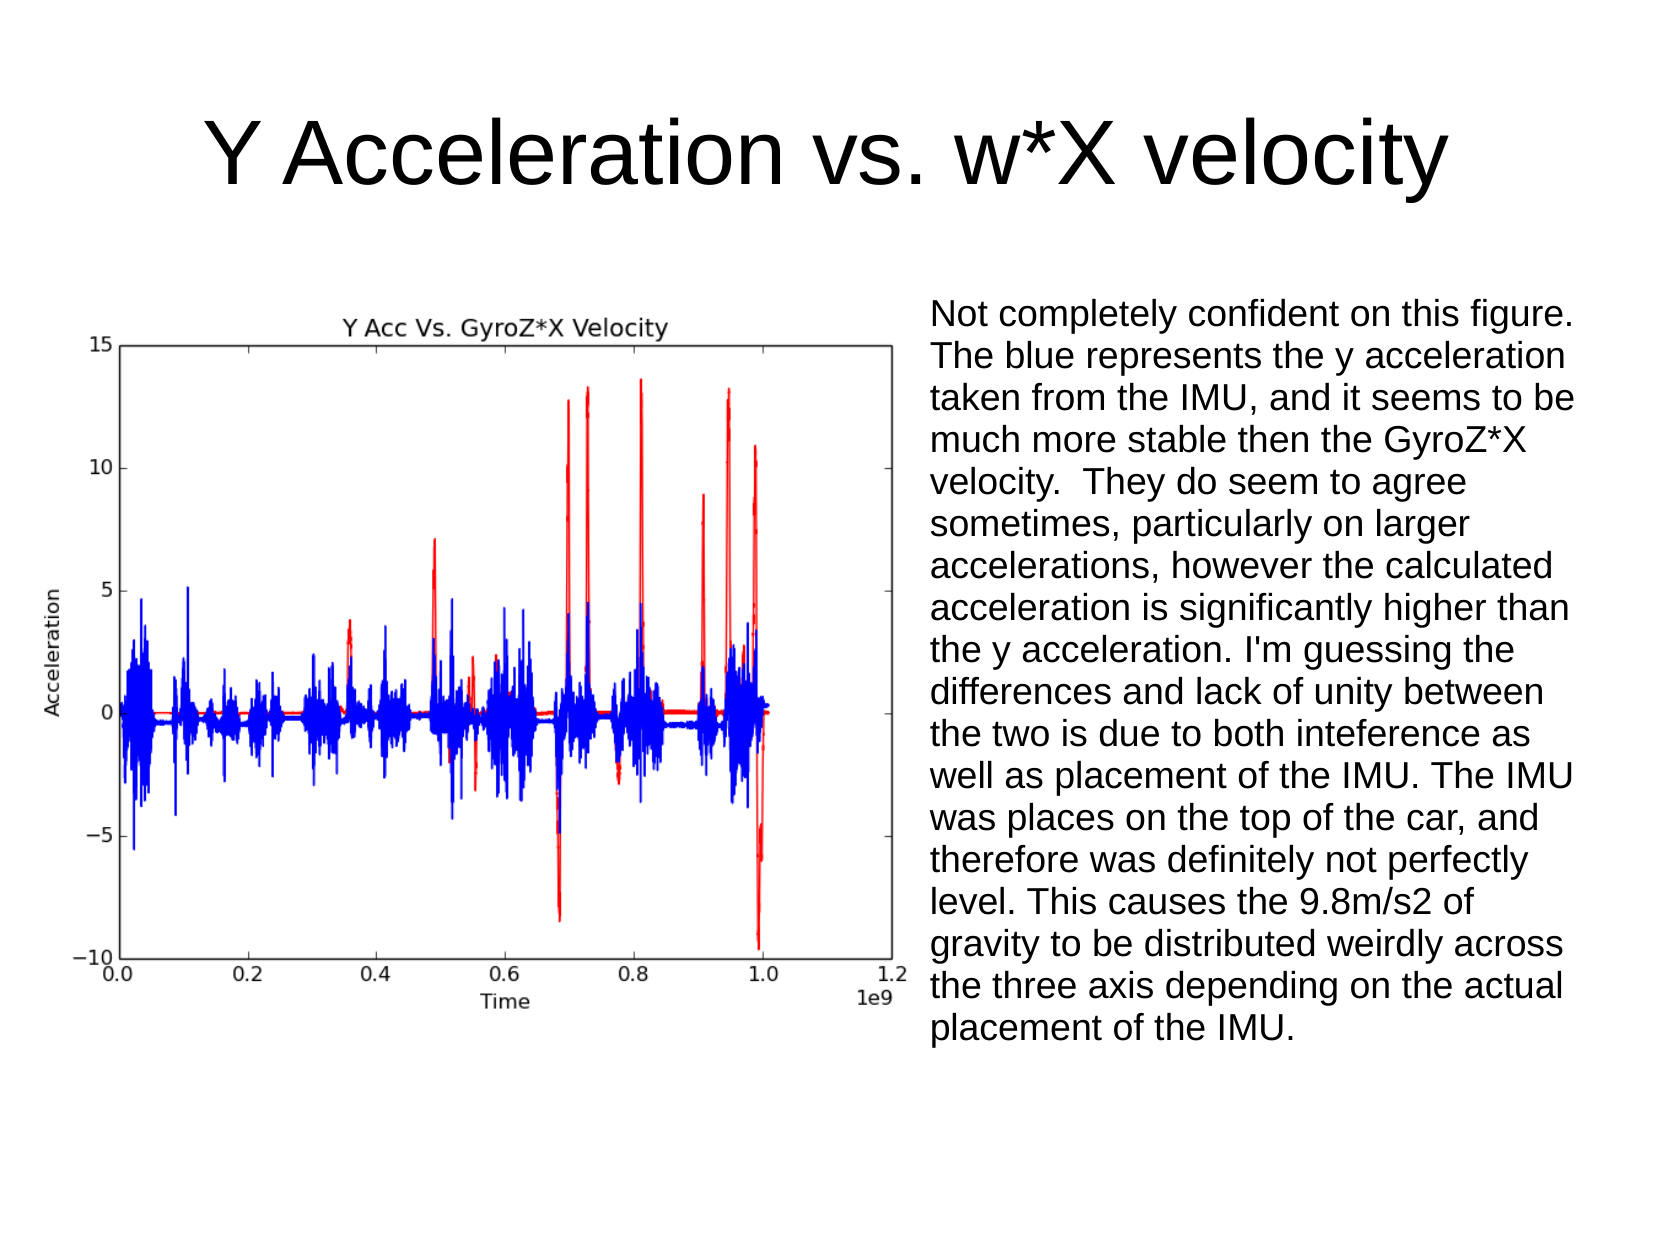

# Y Acceleration vs. w*X velocity
Not completely confident on this figure. The blue represents the y acceleration taken from the IMU, and it seems to be much more stable then the GyroZ*X velocity. They do seem to agree sometimes, particularly on larger accelerations, however the calculated acceleration is significantly higher than the y acceleration. I'm guessing the differences and lack of unity between the two is due to both inteference as well as placement of the IMU. The IMU was places on the top of the car, and therefore was definitely not perfectly level. This causes the 9.8m/s2 of gravity to be distributed weirdly across the three axis depending on the actual placement of the IMU.